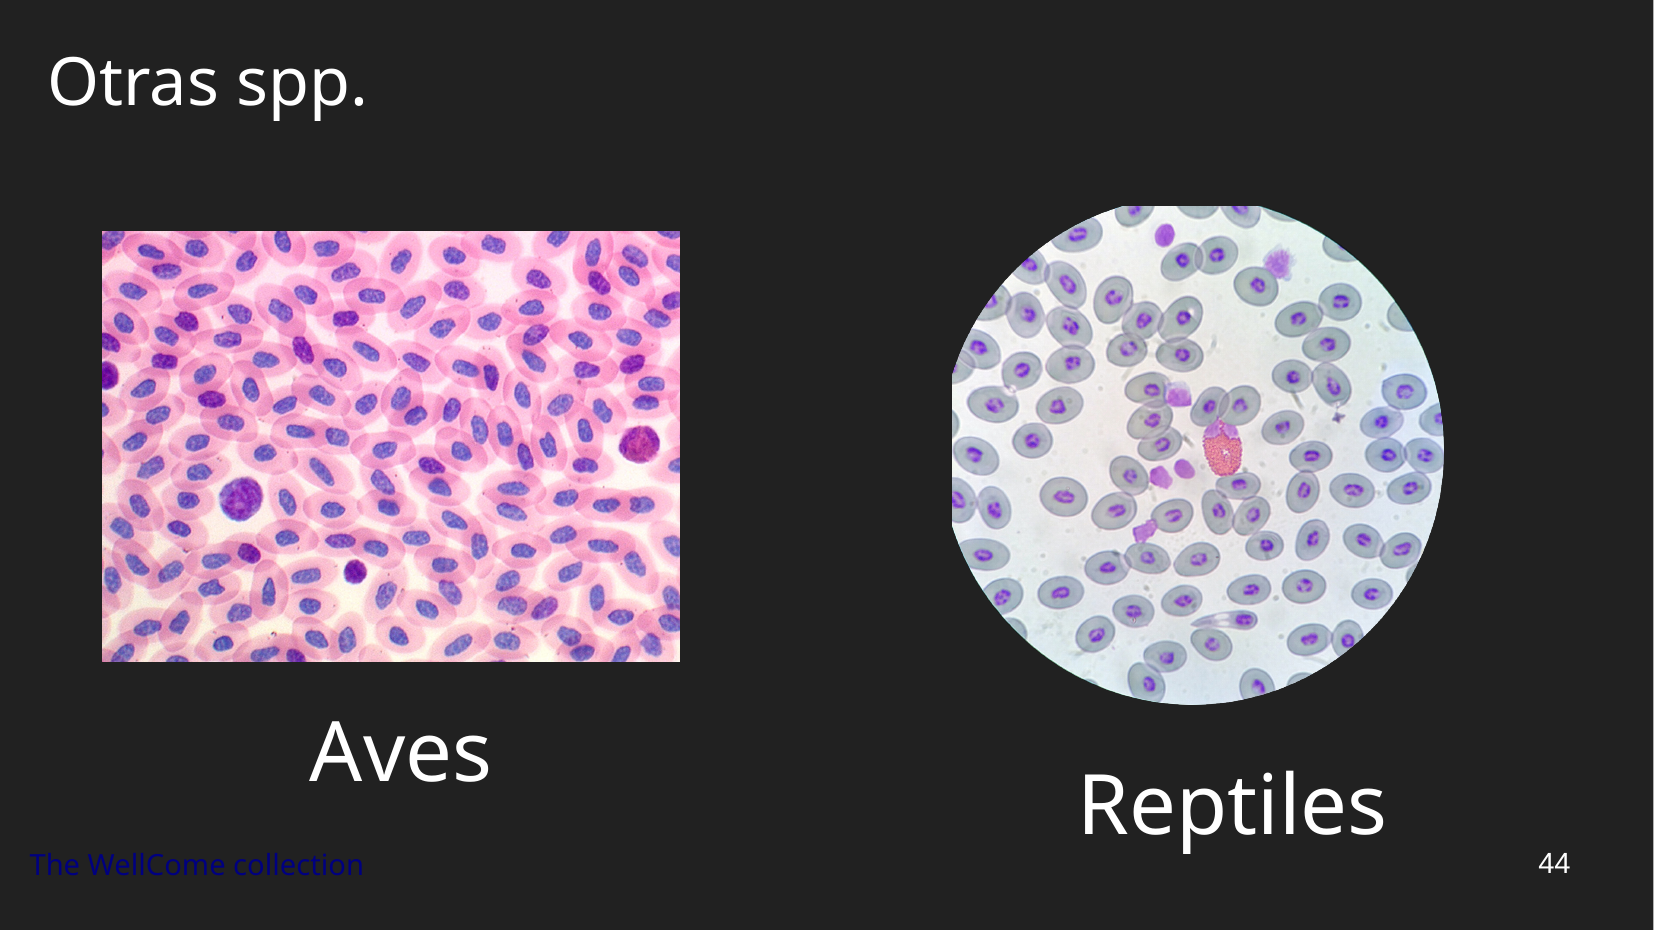

# Otras spp.
Aves
Reptiles
The WellCome collection
44